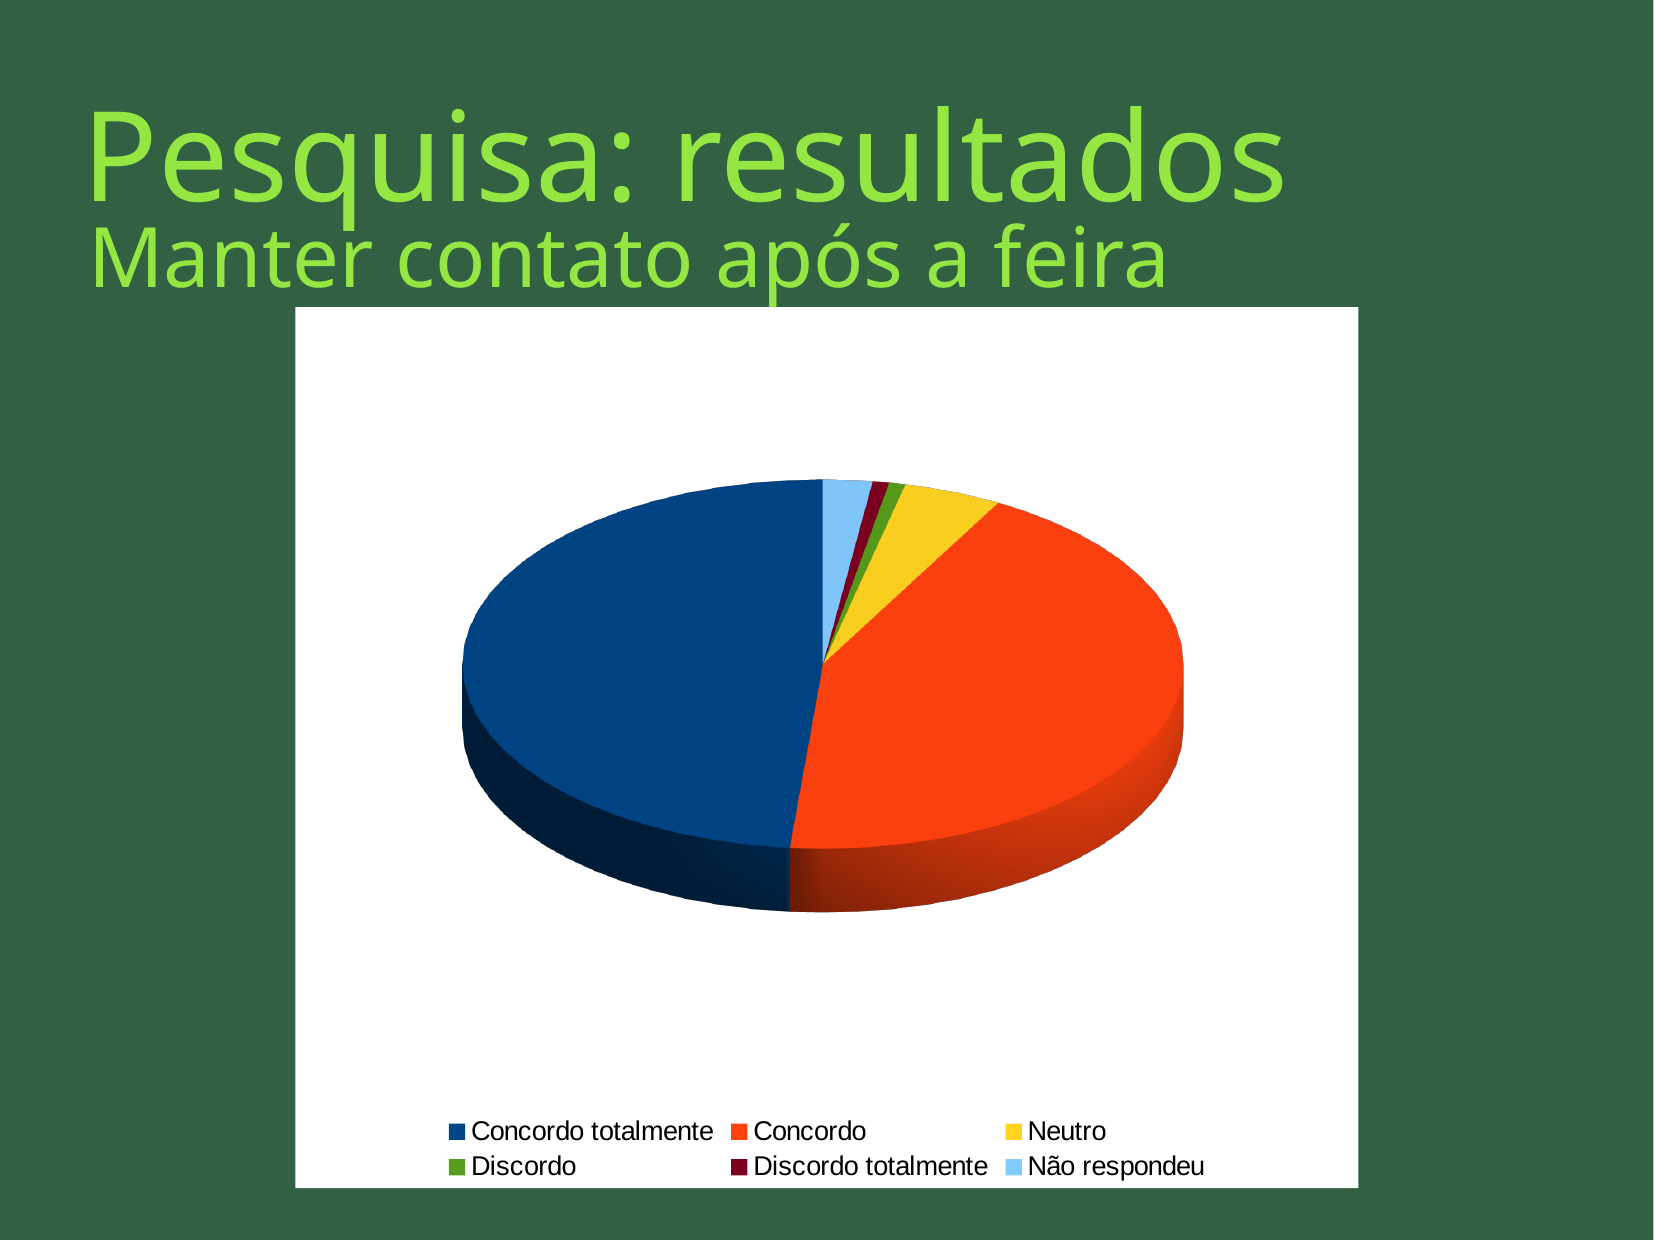

# Pesquisa: resultados
Manter contato após a feira
[unsupported chart]